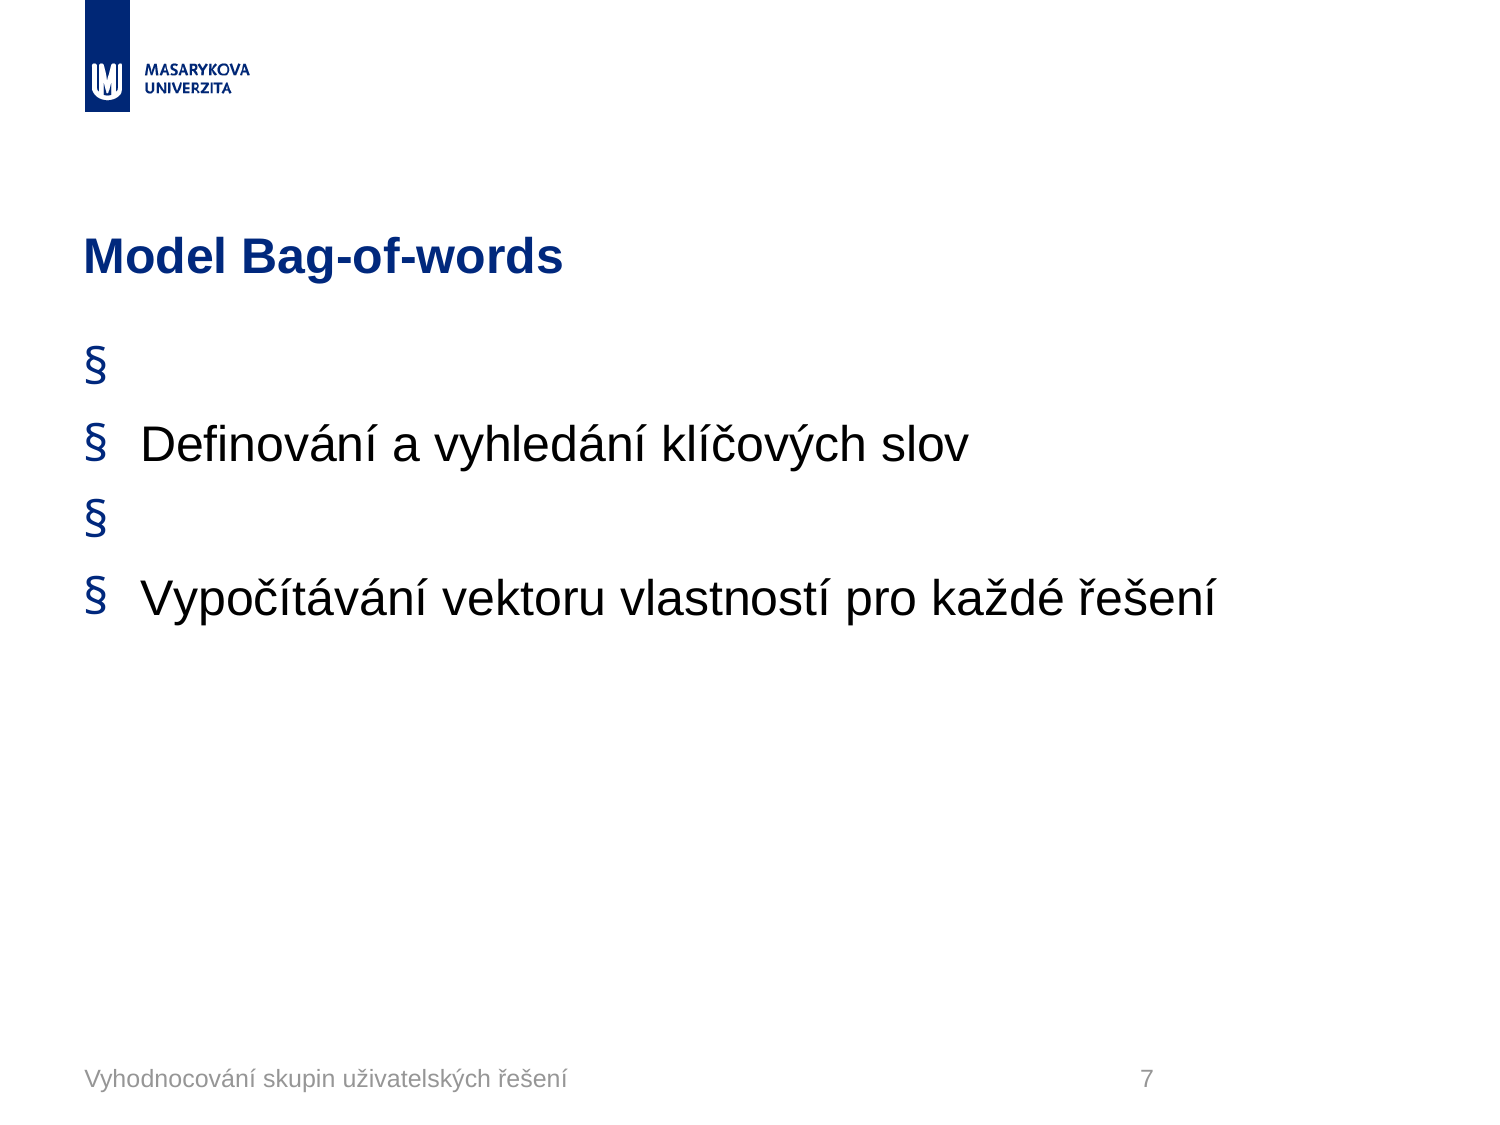

# Model Bag-of-words
Definování a vyhledání klíčových slov
Vypočítávání vektoru vlastností pro každé řešení
Vyhodnocování skupin uživatelských řešení
7